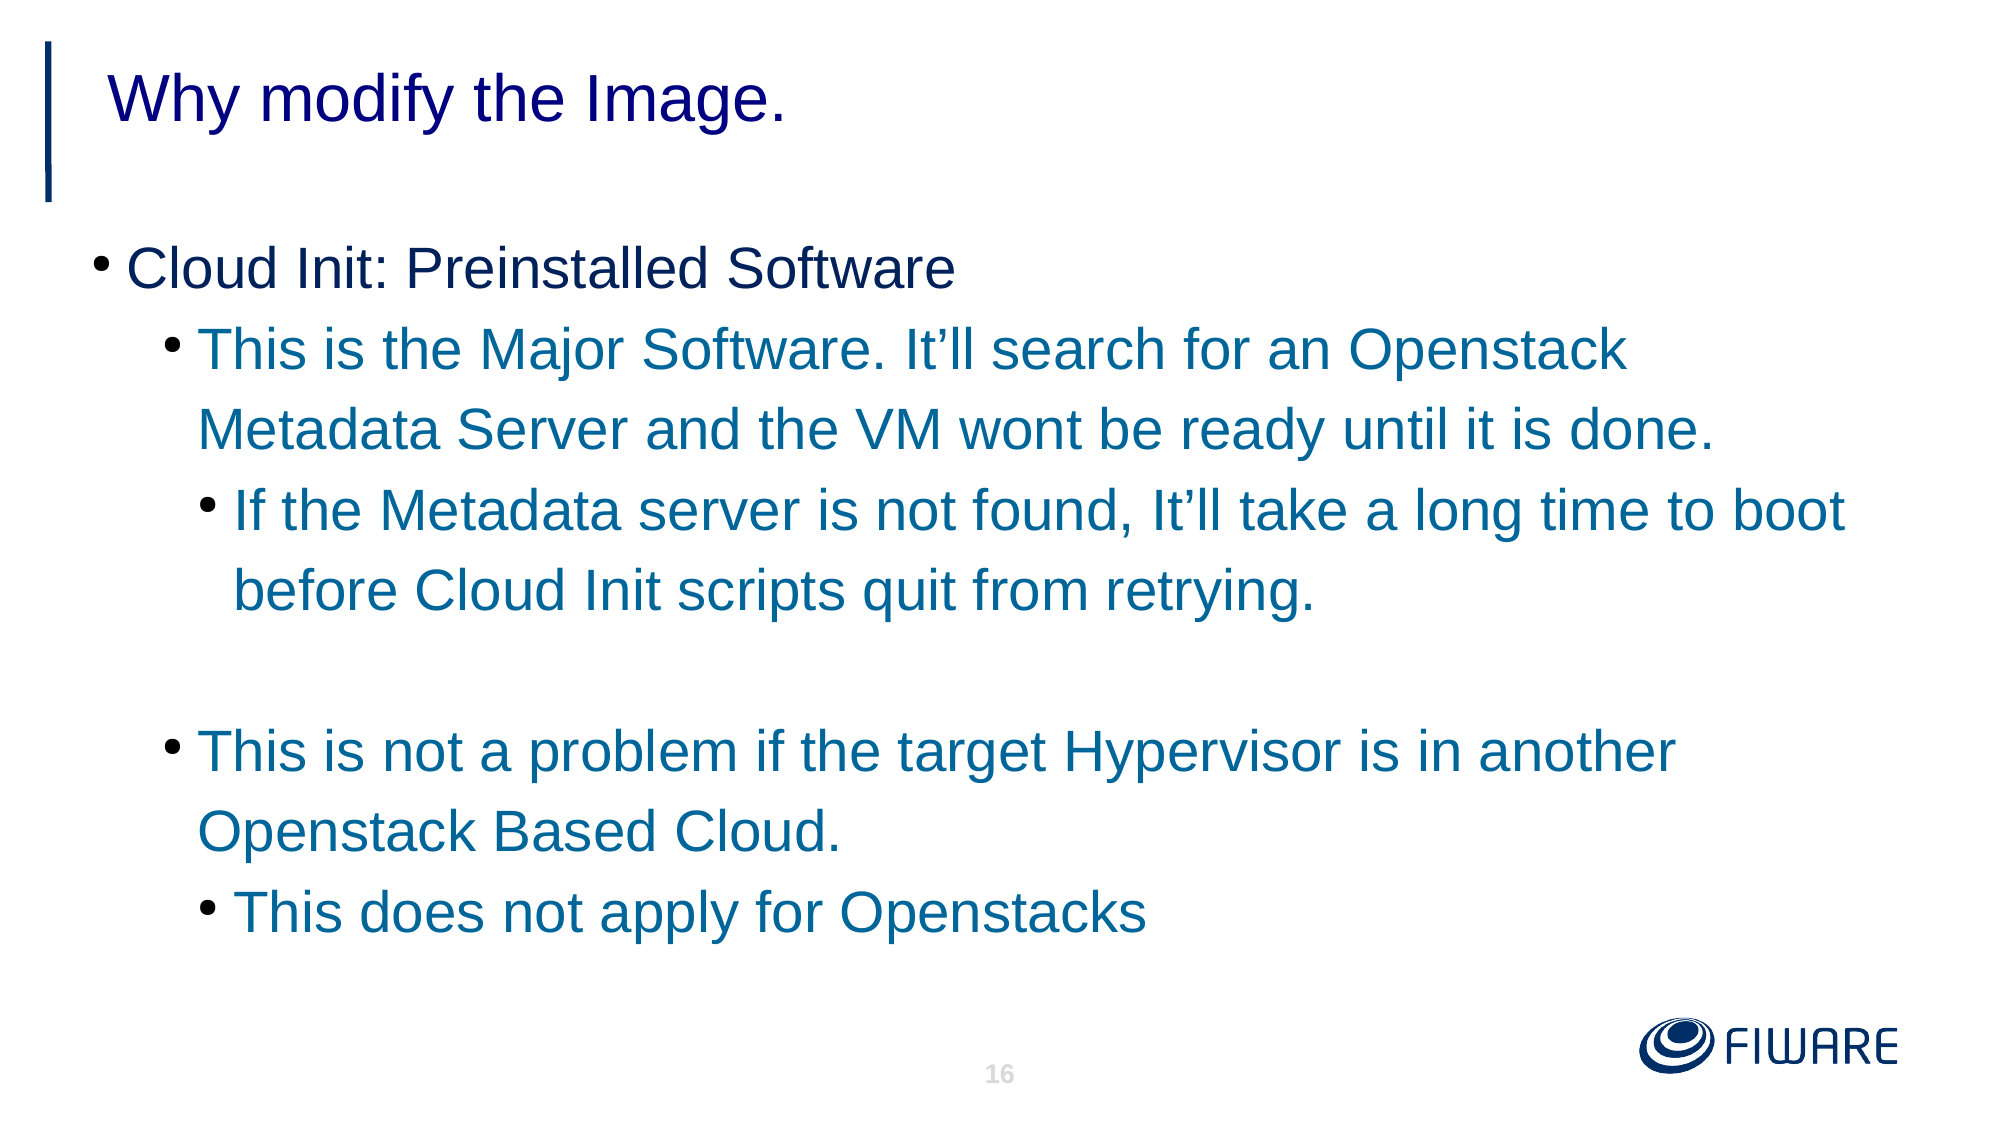

# Why modify the Image.
Cloud Init: Preinstalled Software
This is the Major Software. It’ll search for an Openstack Metadata Server and the VM wont be ready until it is done.
If the Metadata server is not found, It’ll take a long time to boot before Cloud Init scripts quit from retrying.
This is not a problem if the target Hypervisor is in another Openstack Based Cloud.
This does not apply for Openstacks